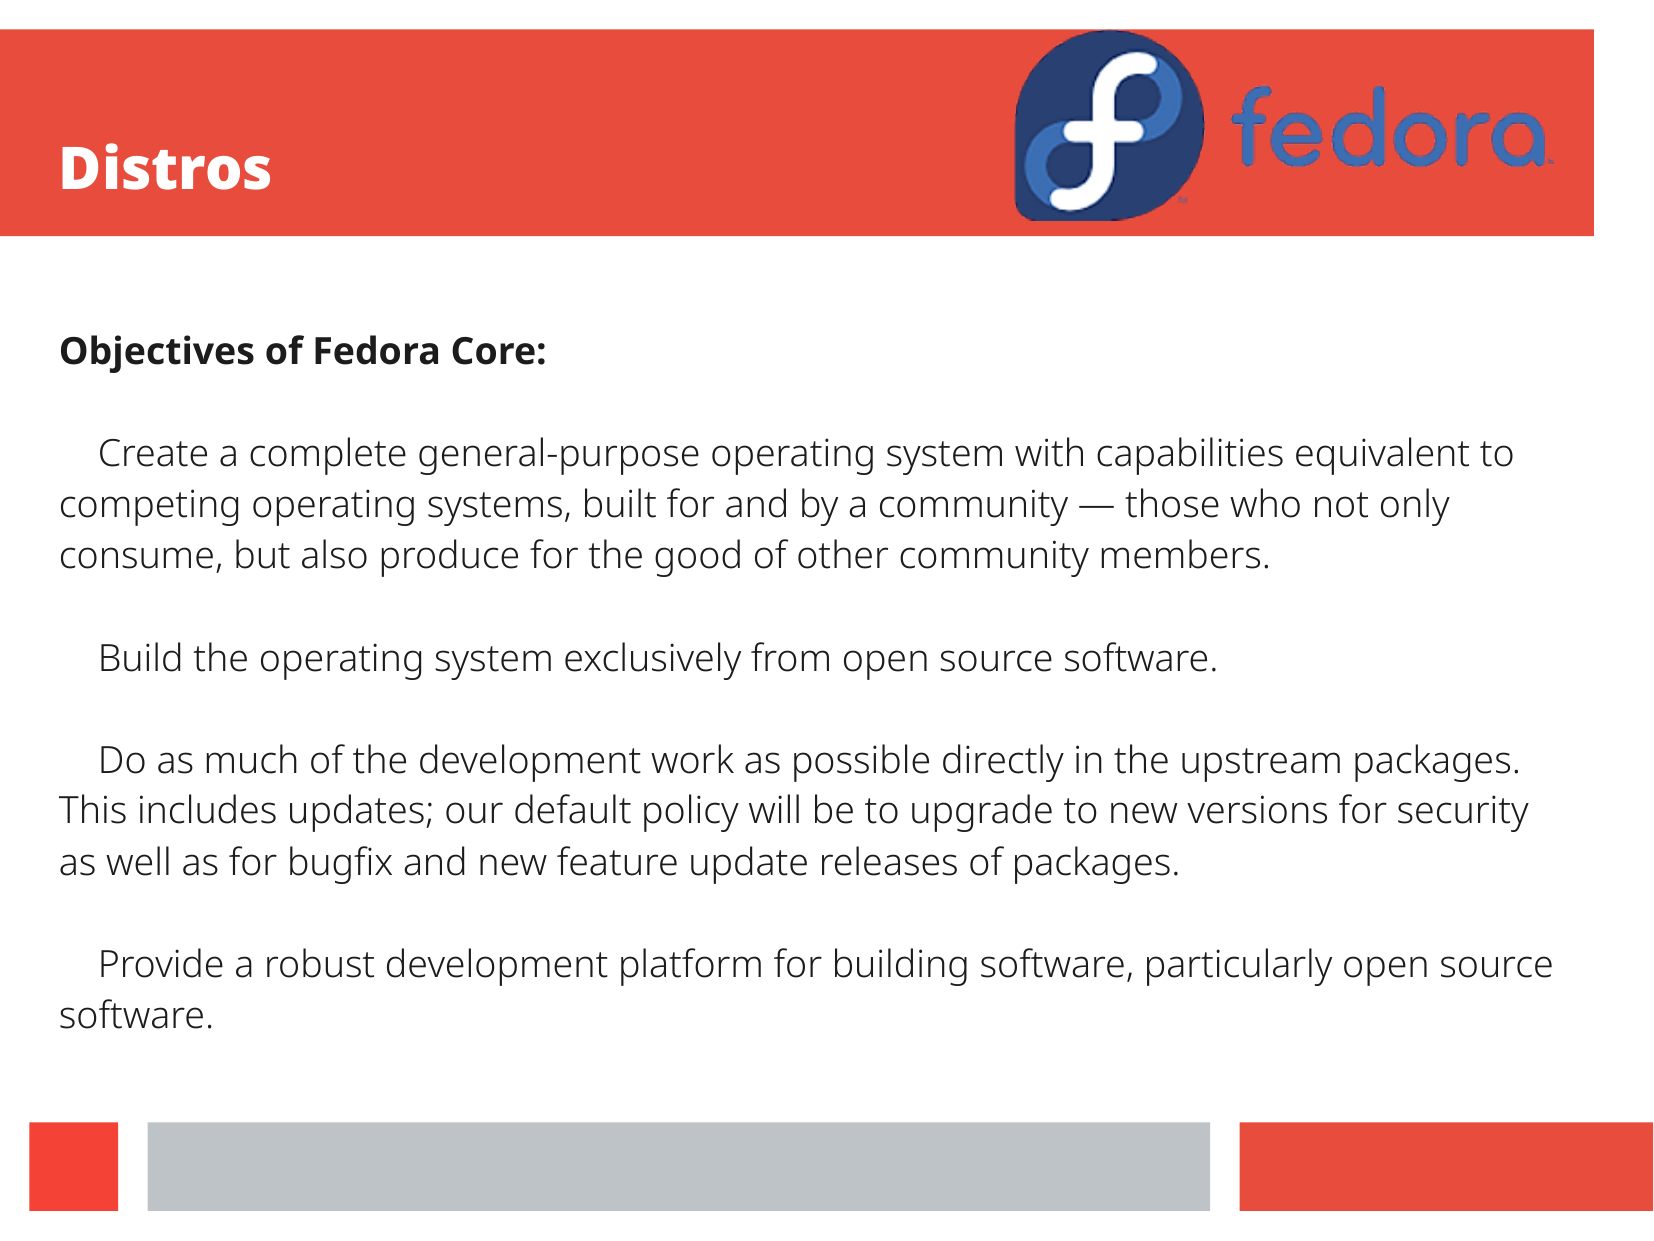

# Distros
Objectives of Fedora Core:
 Create a complete general-purpose operating system with capabilities equivalent to competing operating systems, built for and by a community — those who not only consume, but also produce for the good of other community members.
 Build the operating system exclusively from open source software.
 Do as much of the development work as possible directly in the upstream packages. This includes updates; our default policy will be to upgrade to new versions for security as well as for bugfix and new feature update releases of packages.
 Provide a robust development platform for building software, particularly open source software.